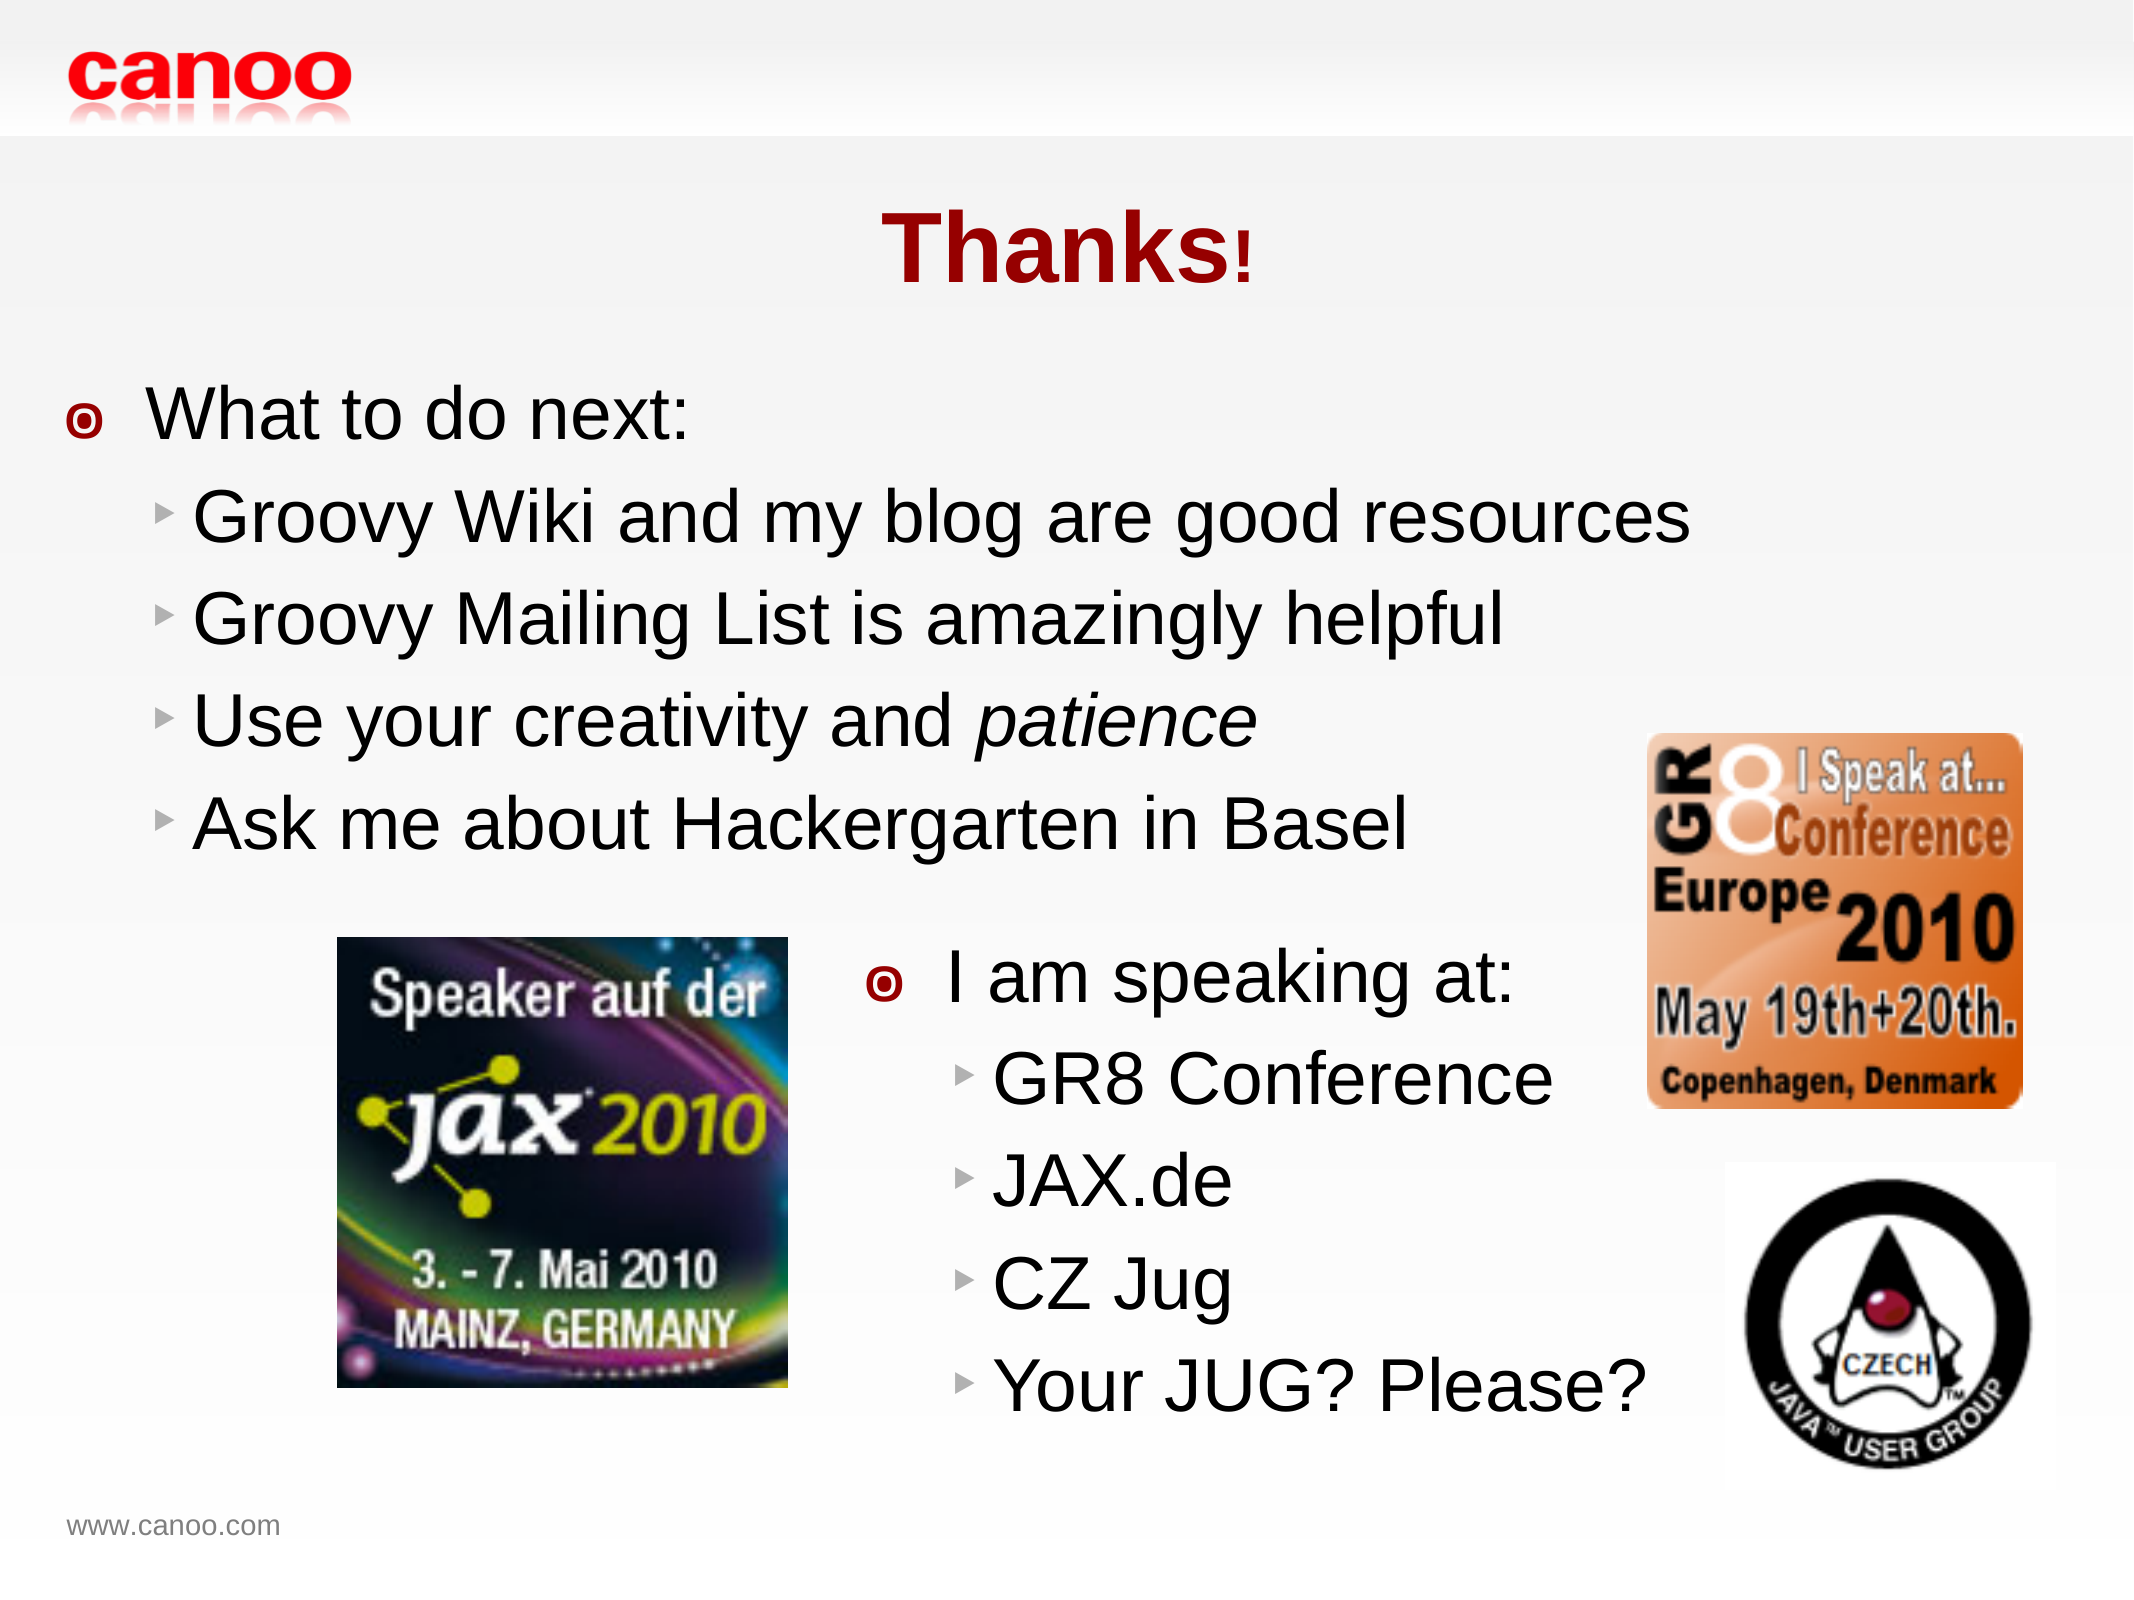

# Thanks!
What to do next:
Groovy Wiki and my blog are good resources
Groovy Mailing List is amazingly helpful
Use your creativity and patience
Ask me about Hackergarten in Basel
I am speaking at:
GR8 Conference
JAX.de
CZ Jug
Your JUG? Please?